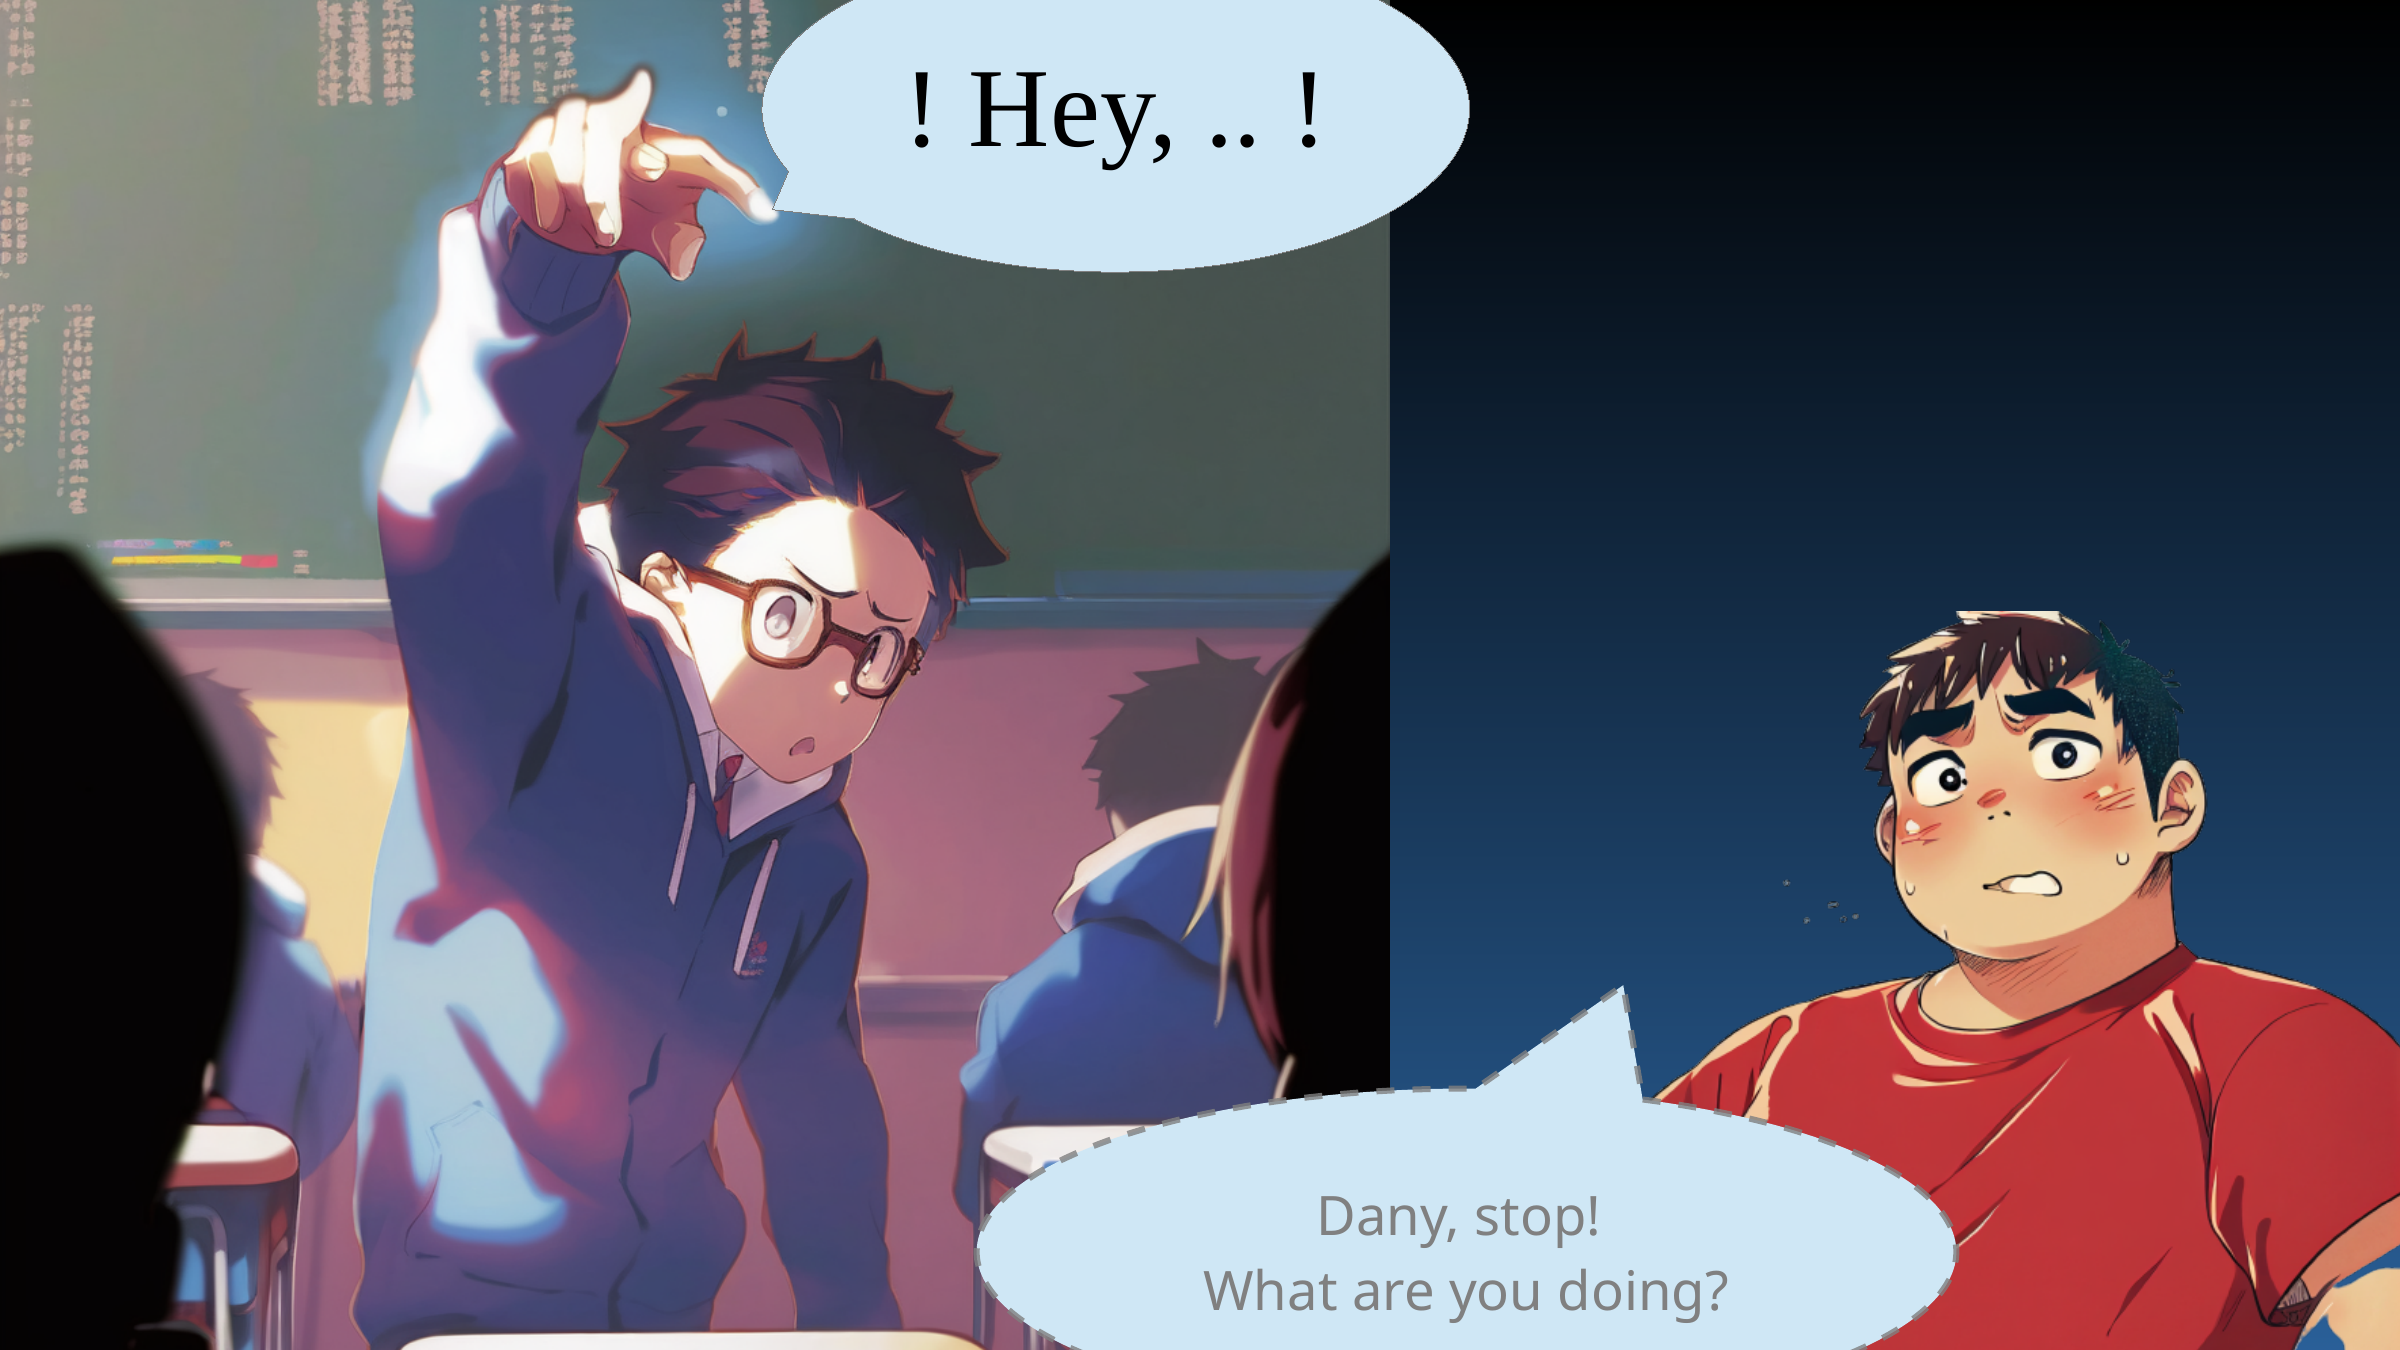

! Hey, .. !
Dany, stop!
What are you doing?